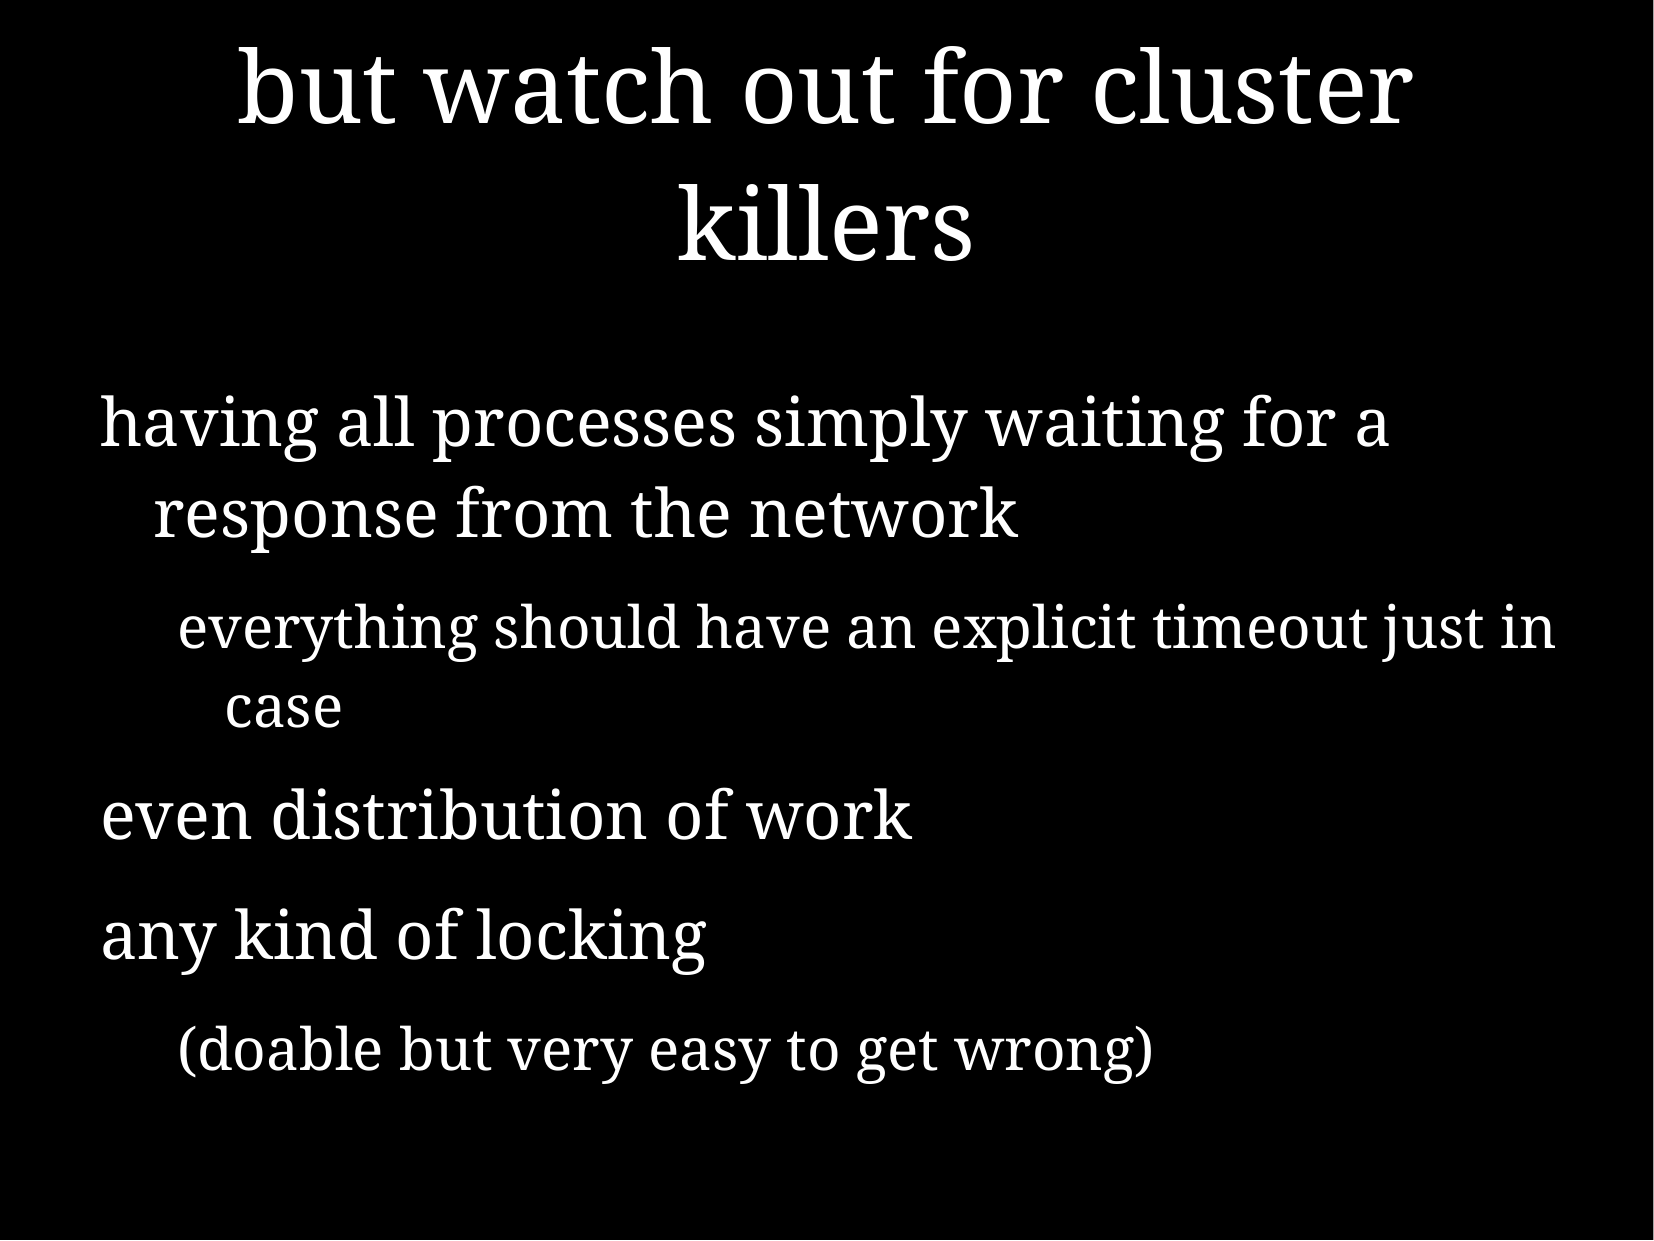

# but watch out for cluster killers
having all processes simply waiting for a response from the network
everything should have an explicit timeout just in case
even distribution of work
any kind of locking
(doable but very easy to get wrong)